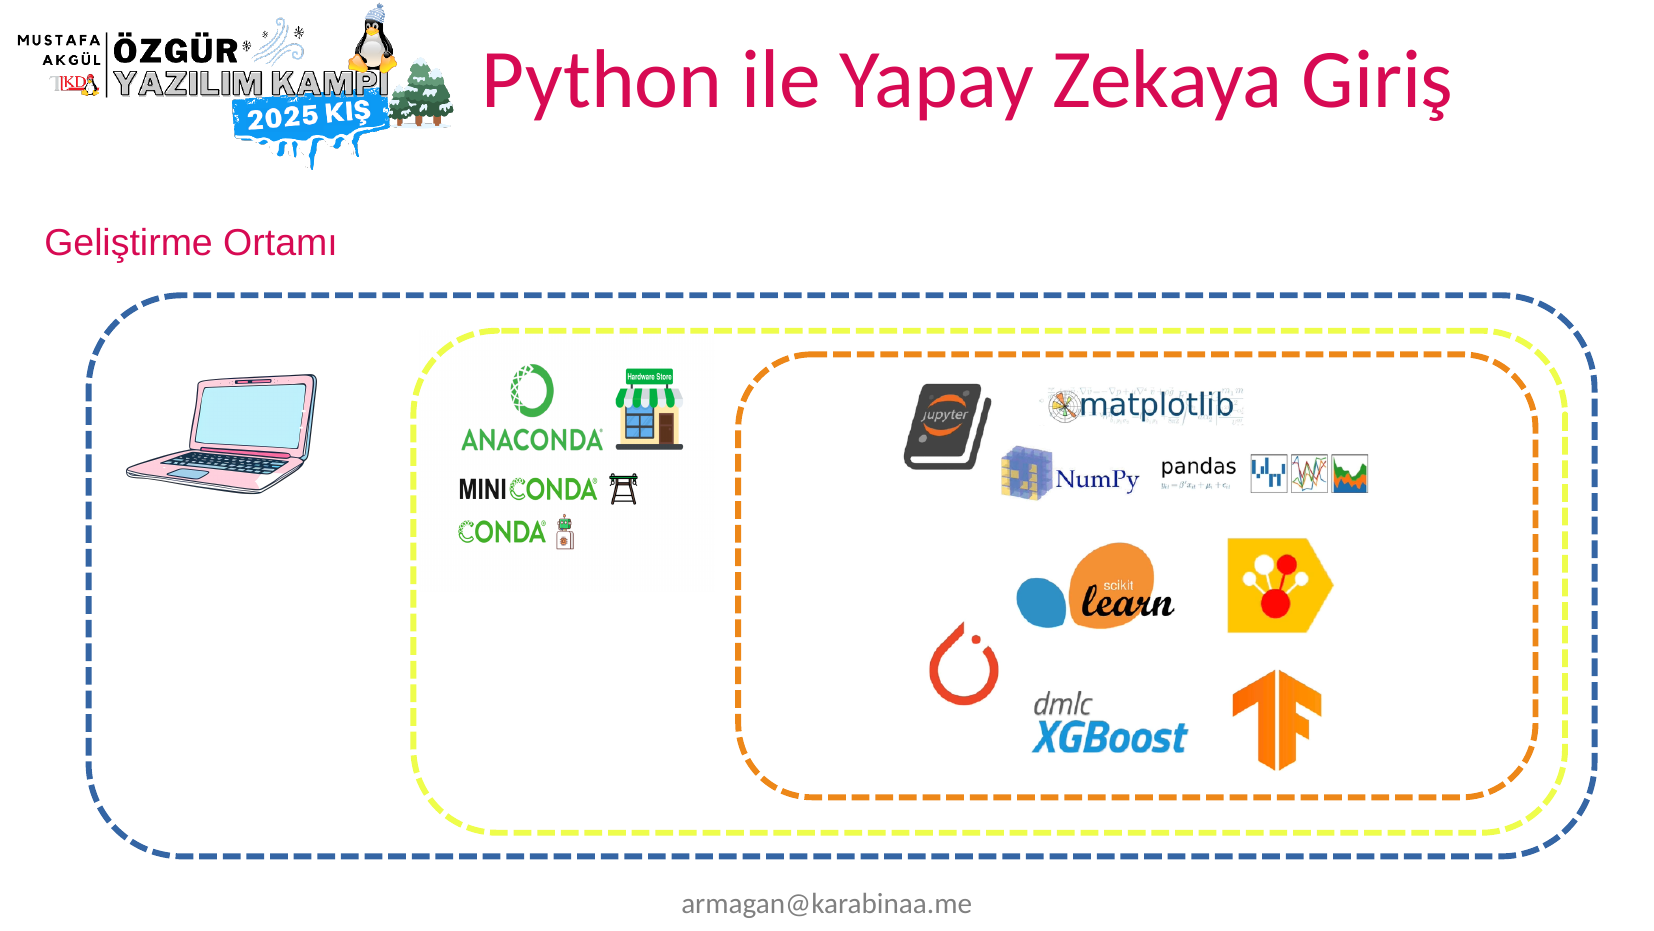

Python ile Yapay Zekaya Giriş
Geliştirme Ortamı
armagan@karabinaa.me